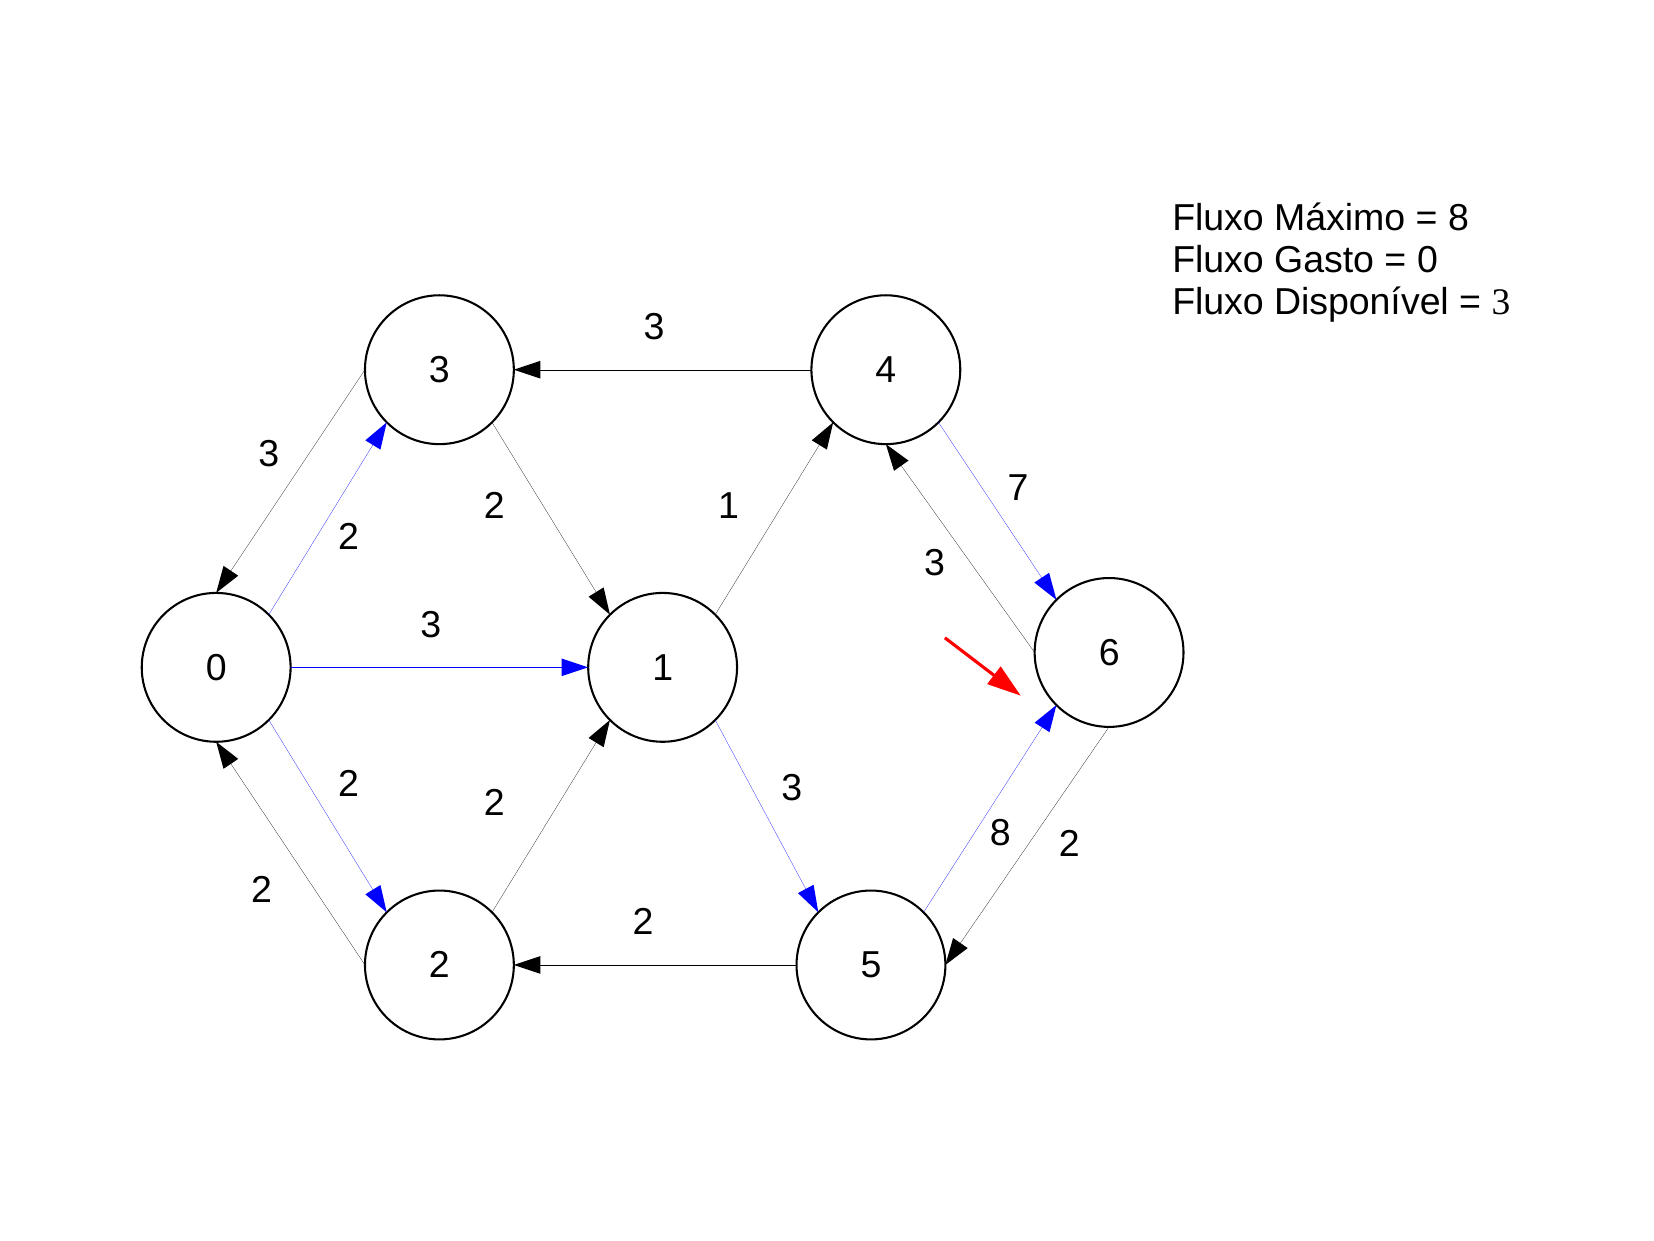

Fluxo Máximo = 8
Fluxo Gasto = 0
Fluxo Disponível = 3
3
4
3
3
7
2
1
2
3
6
0
1
3
2
3
2
8
2
2
2
5
2